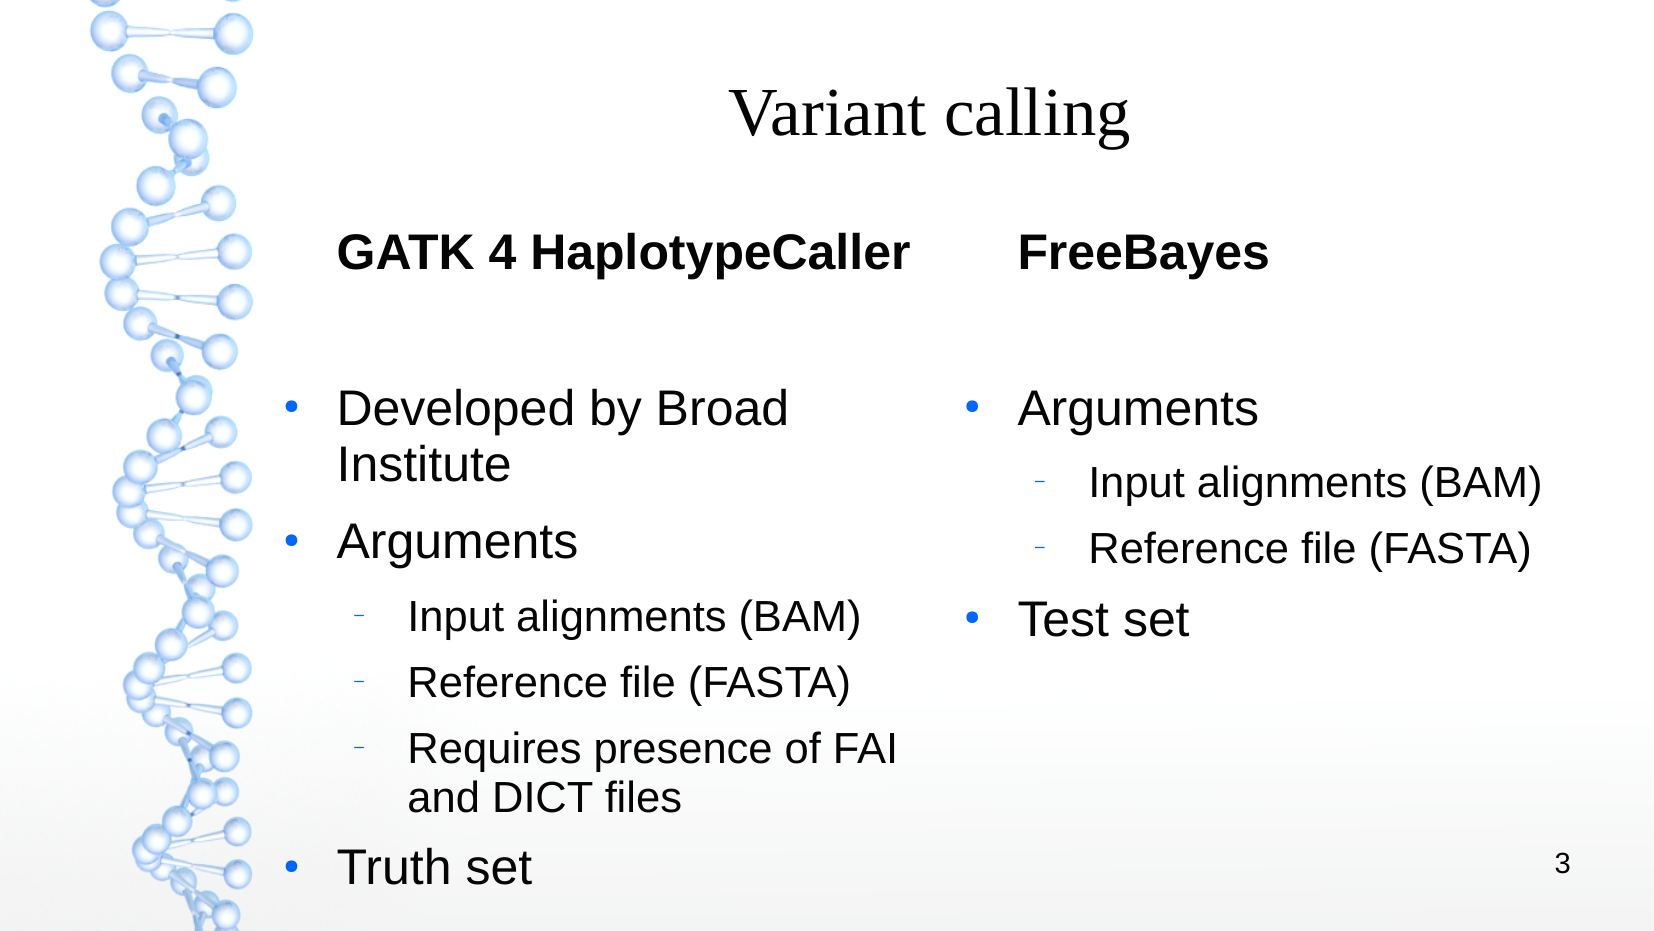

# Variant calling
GATK 4 HaplotypeCaller
Developed by Broad Institute
Arguments
Input alignments (BAM)
Reference file (FASTA)
Requires presence of FAI and DICT files
Truth set
FreeBayes
Arguments
Input alignments (BAM)
Reference file (FASTA)
Test set
3